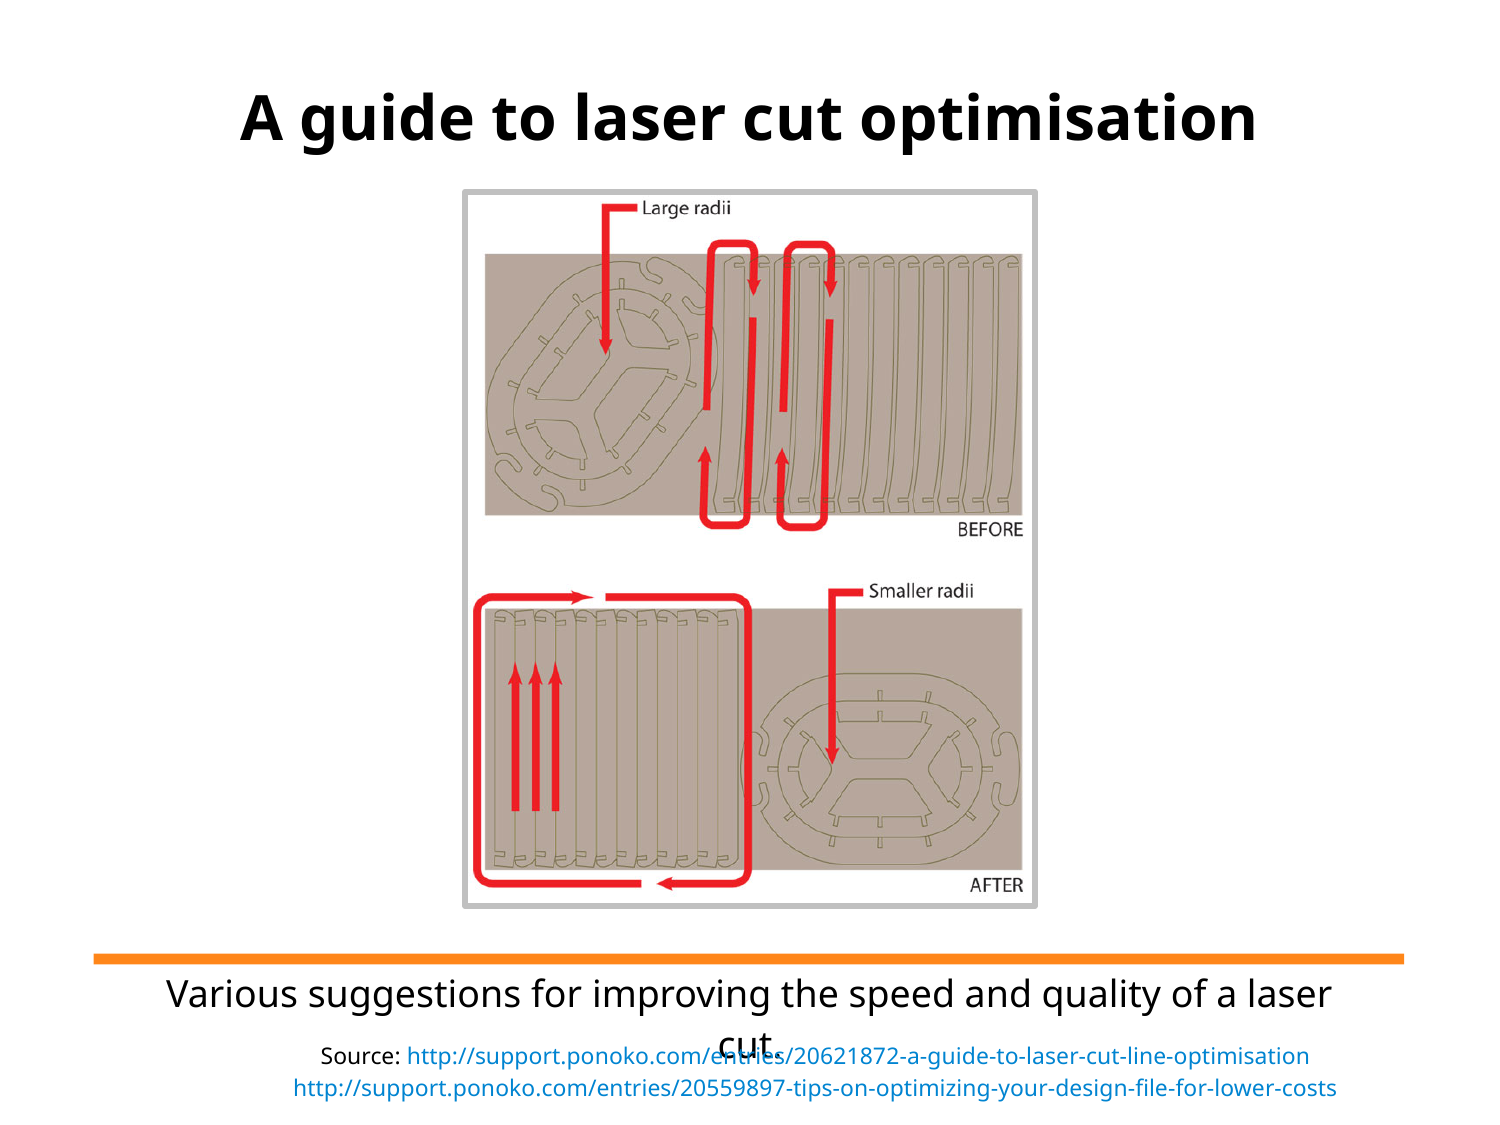

# A guide to laser cut optimisation
Various suggestions for improving the speed and quality of a laser cut.
Source: http://support.ponoko.com/entries/20621872-a-guide-to-laser-cut-line-optimisation
http://support.ponoko.com/entries/20559897-tips-on-optimizing-your-design-file-for-lower-costs